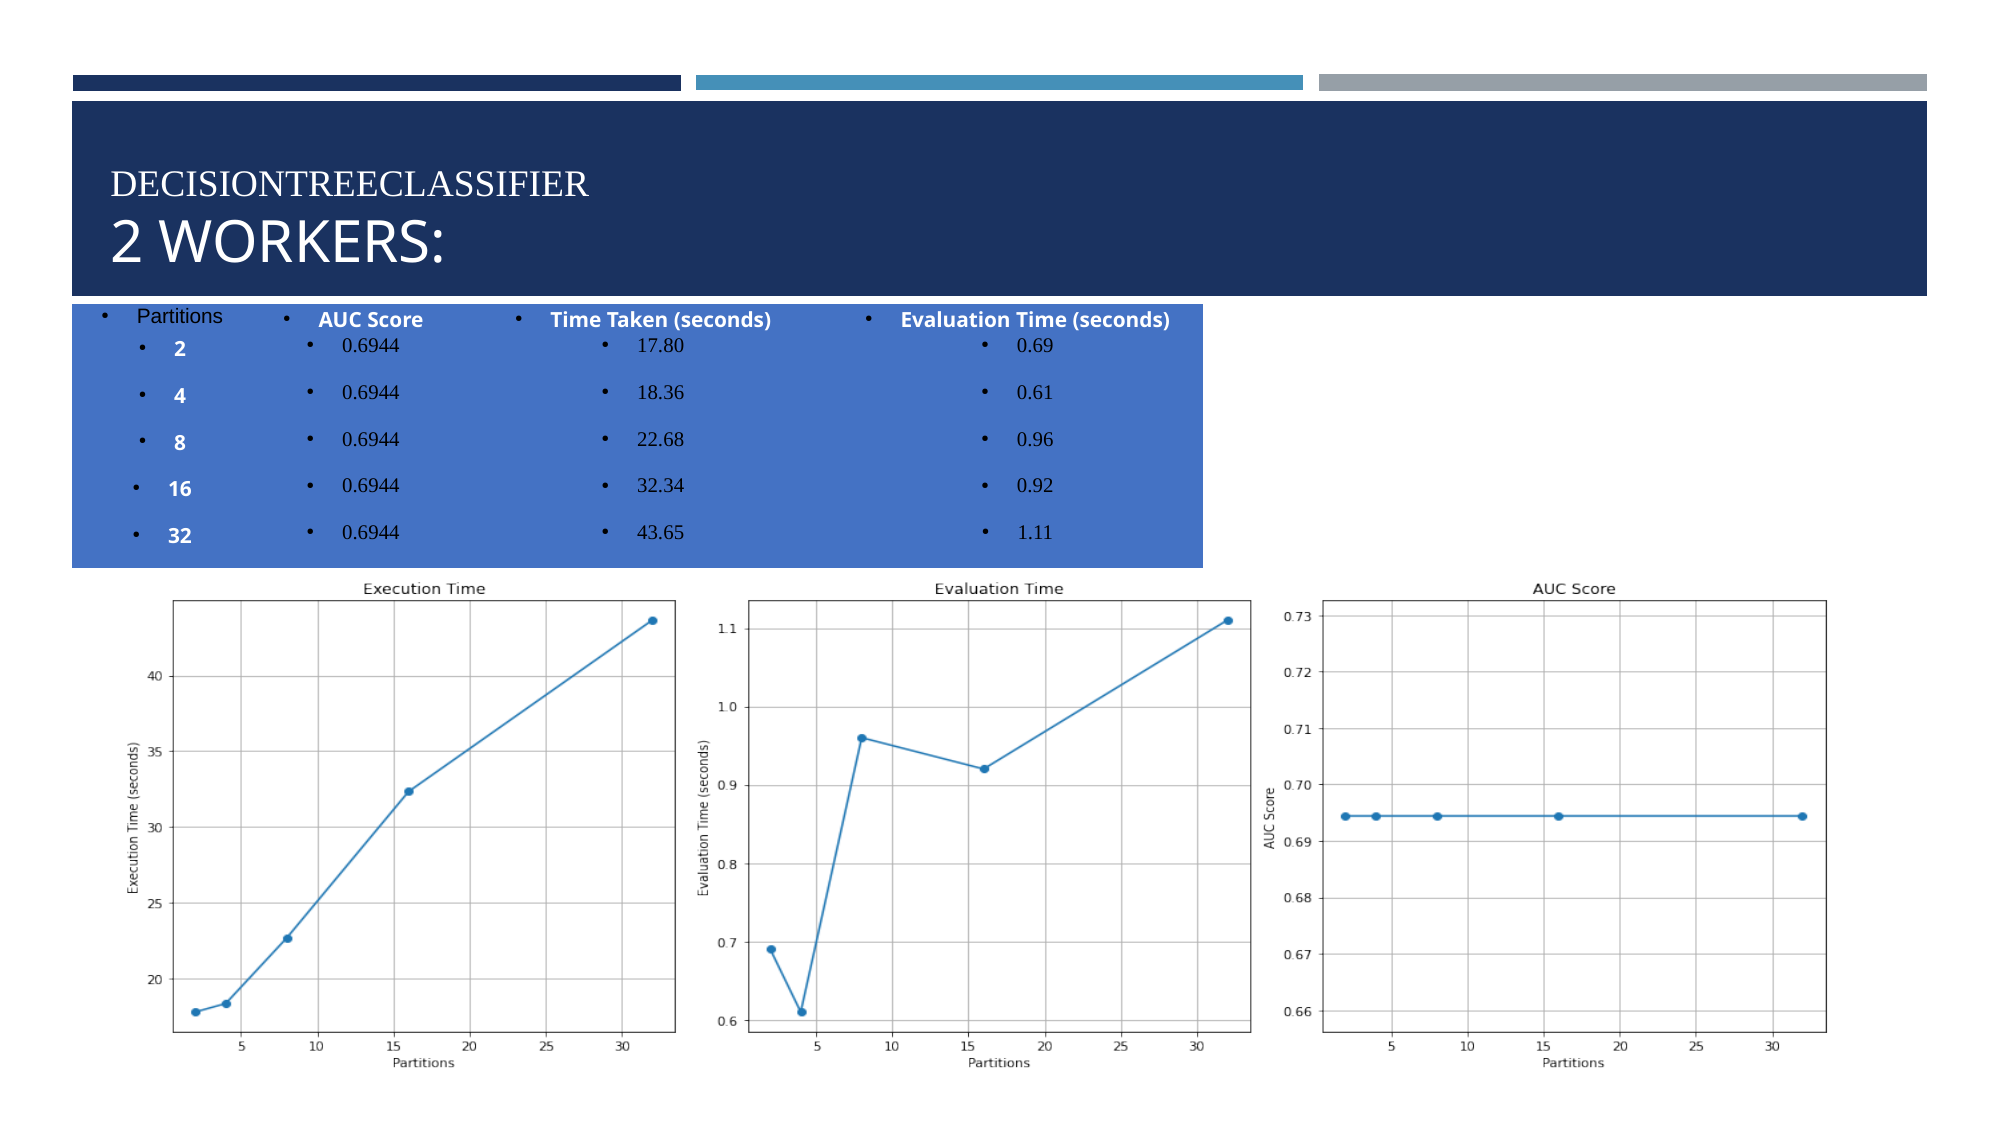

# DecisionTreeClassifier 2 workers:
| Partitions | AUC Score | Time Taken (seconds) | Evaluation Time (seconds) |
| --- | --- | --- | --- |
| 2 | 0.6944 | 17.80 | 0.69 |
| 4 | 0.6944 | 18.36 | 0.61 |
| 8 | 0.6944 | 22.68 | 0.96 |
| 16 | 0.6944 | 32.34 | 0.92 |
| 32 | 0.6944 | 43.65 | 1.11 |